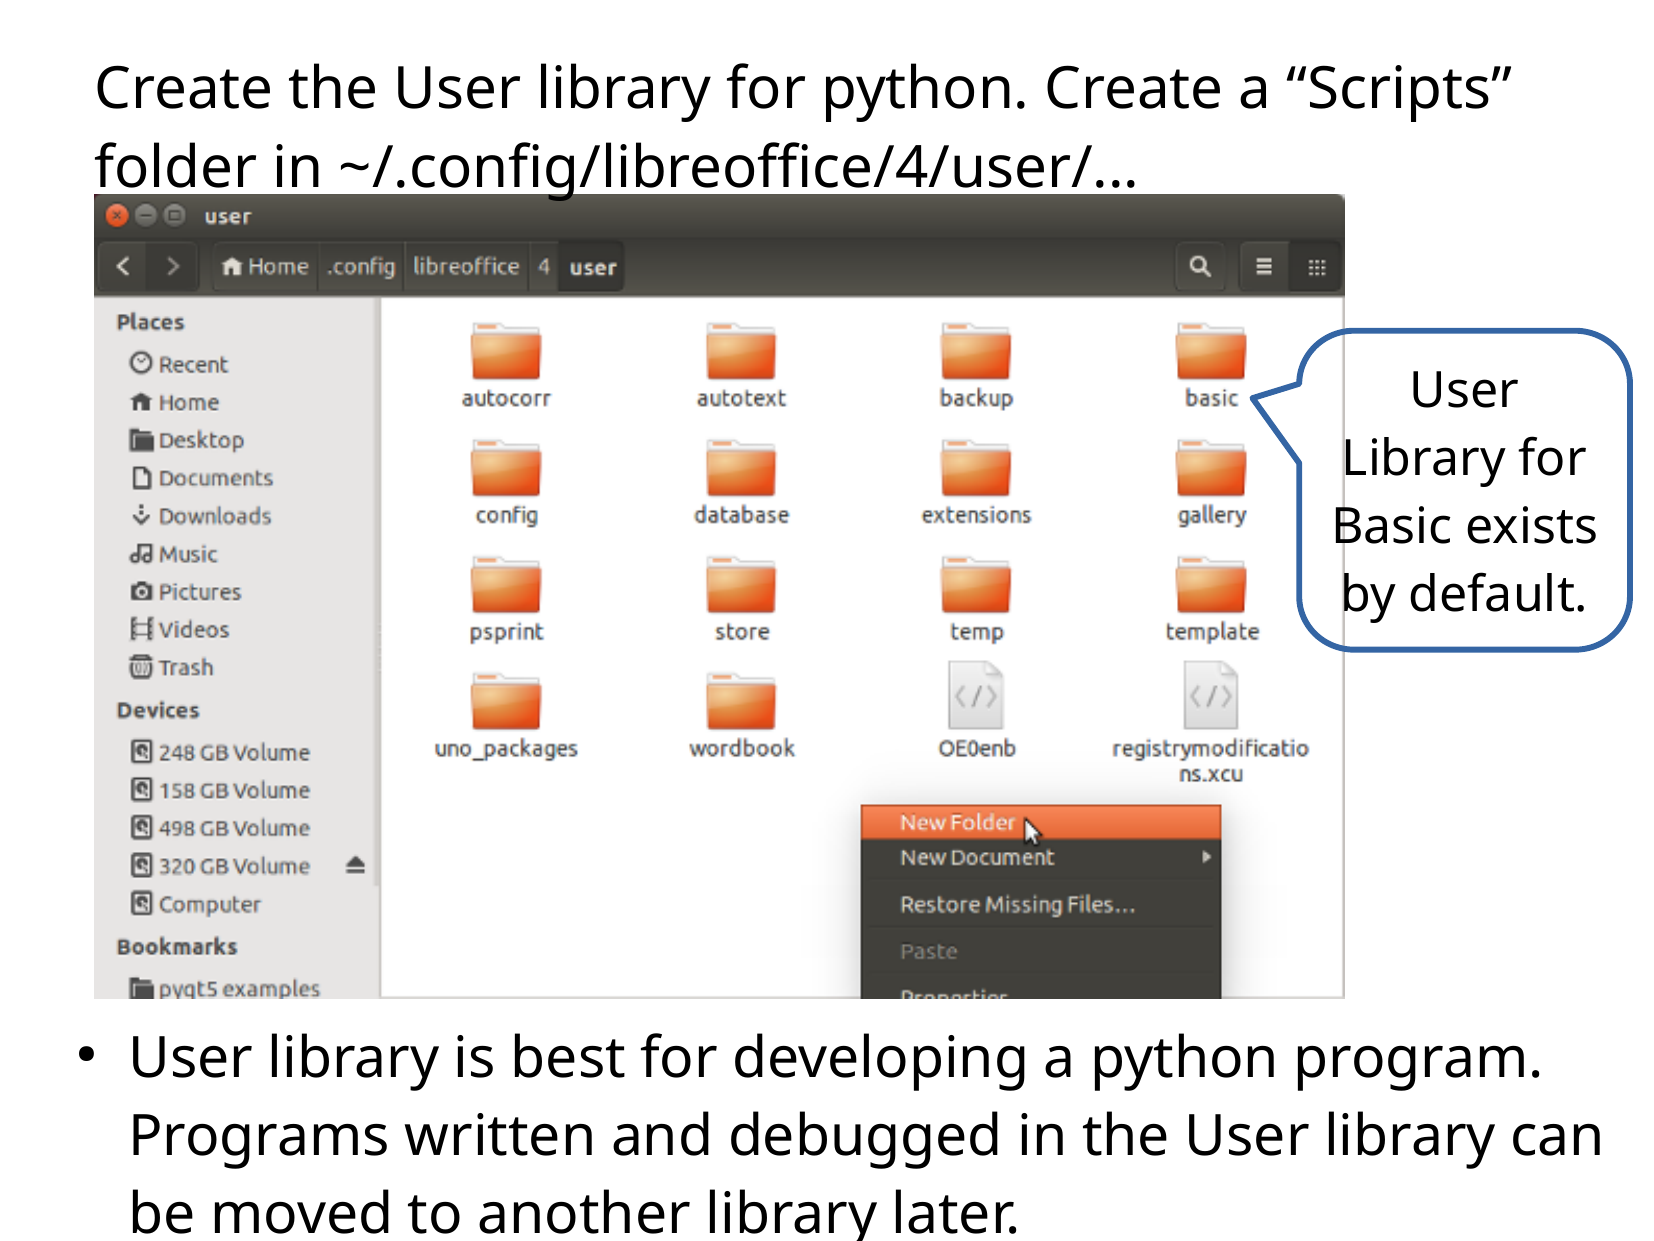

# Create the User library for python. Create a “Scripts” folder in ~/.config/libreoffice/4/user/...
User Library for Basic exists by default.
User library is best for developing a python program. Programs written and debugged in the User library can be moved to another library later.